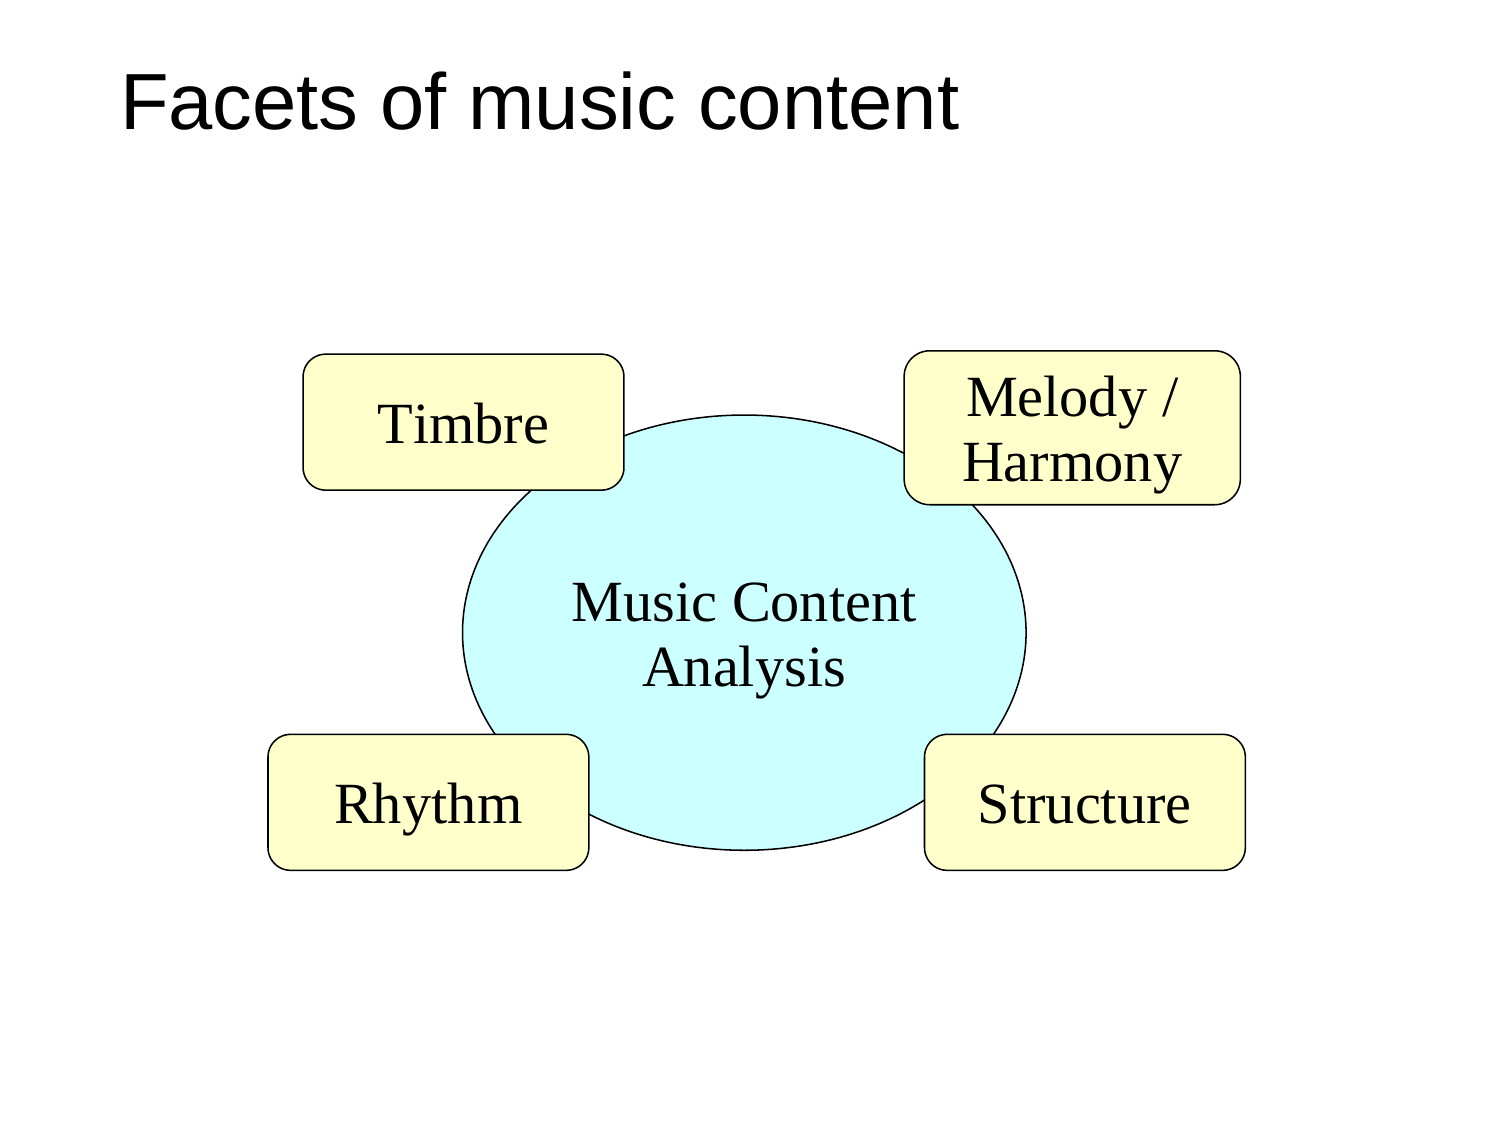

# Facets of music content
Melody /
Harmony
Timbre
Music Content
Analysis
Rhythm
Structure